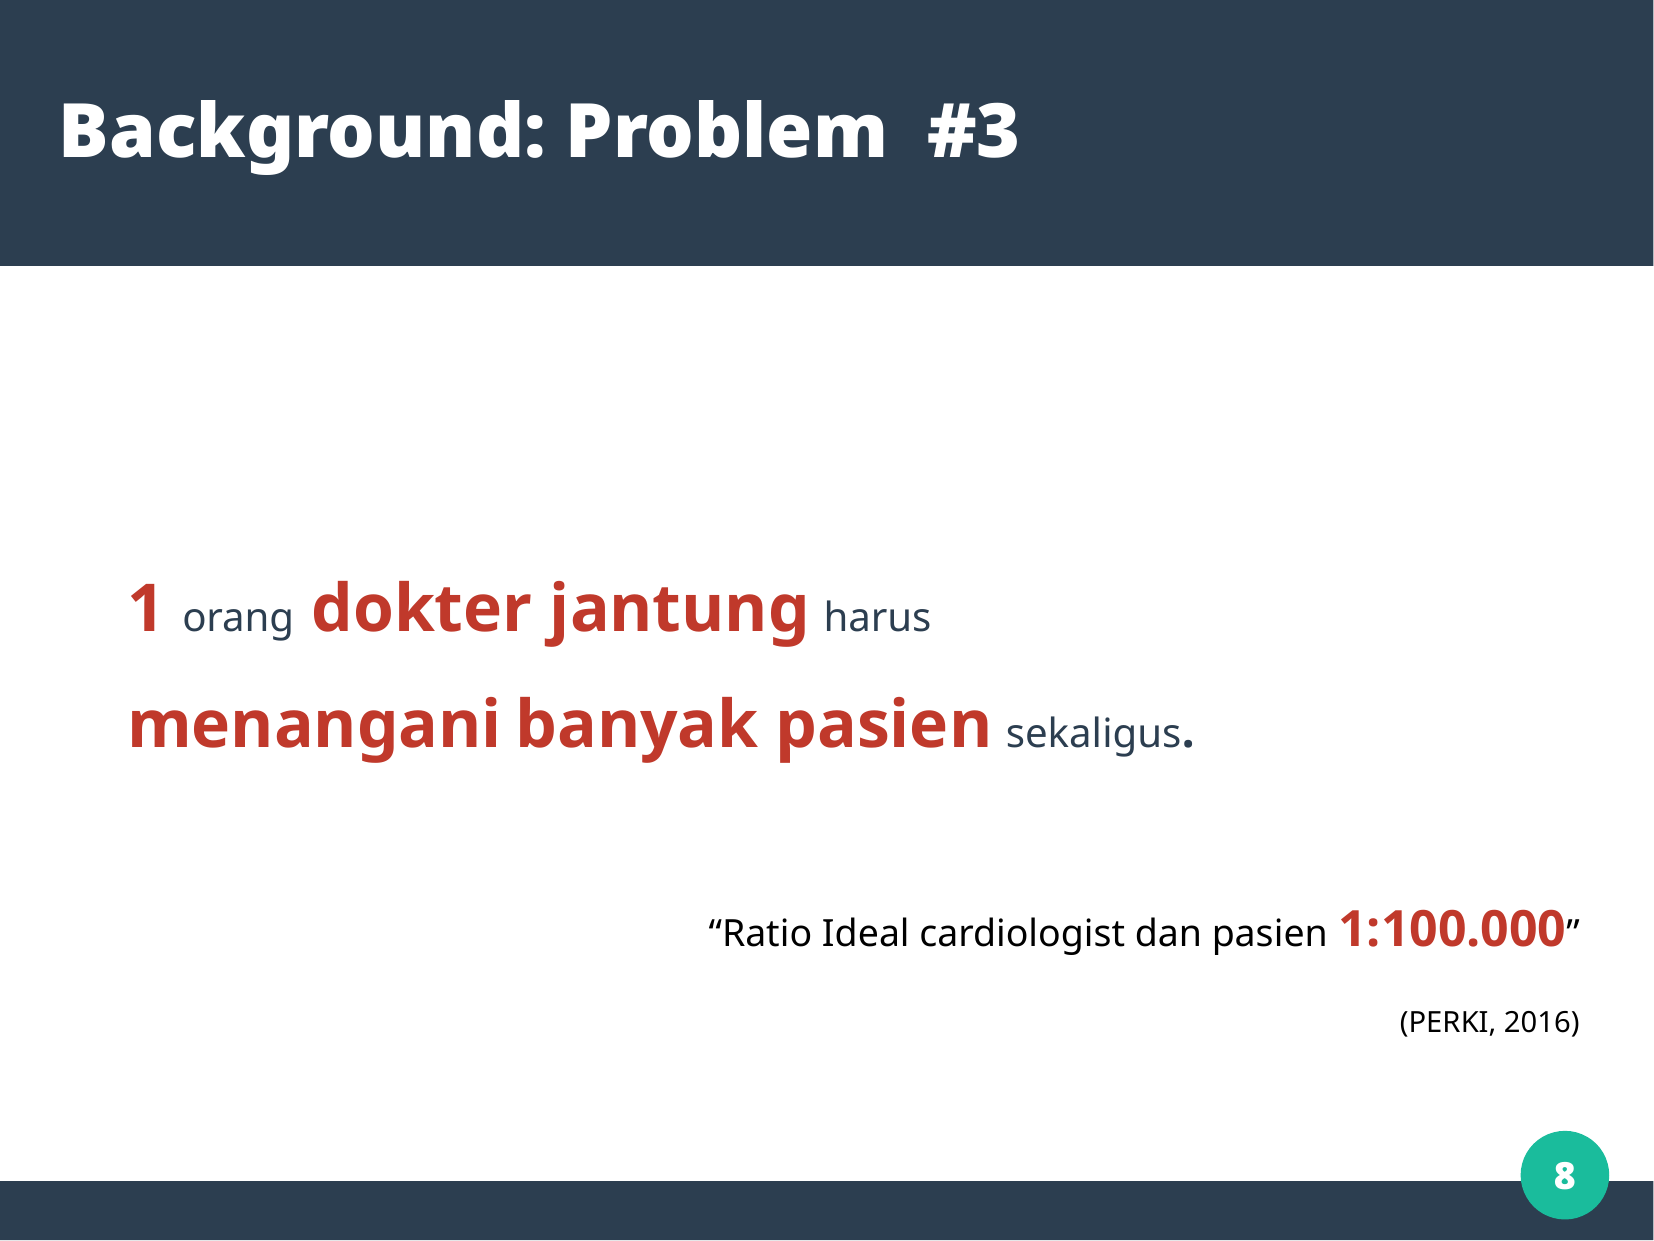

# Background: Problem #3
1 orang dokter jantung harus
menangani banyak pasien sekaligus.
“Ratio Ideal cardiologist dan pasien 1:100.000”
(PERKI, 2016)
8